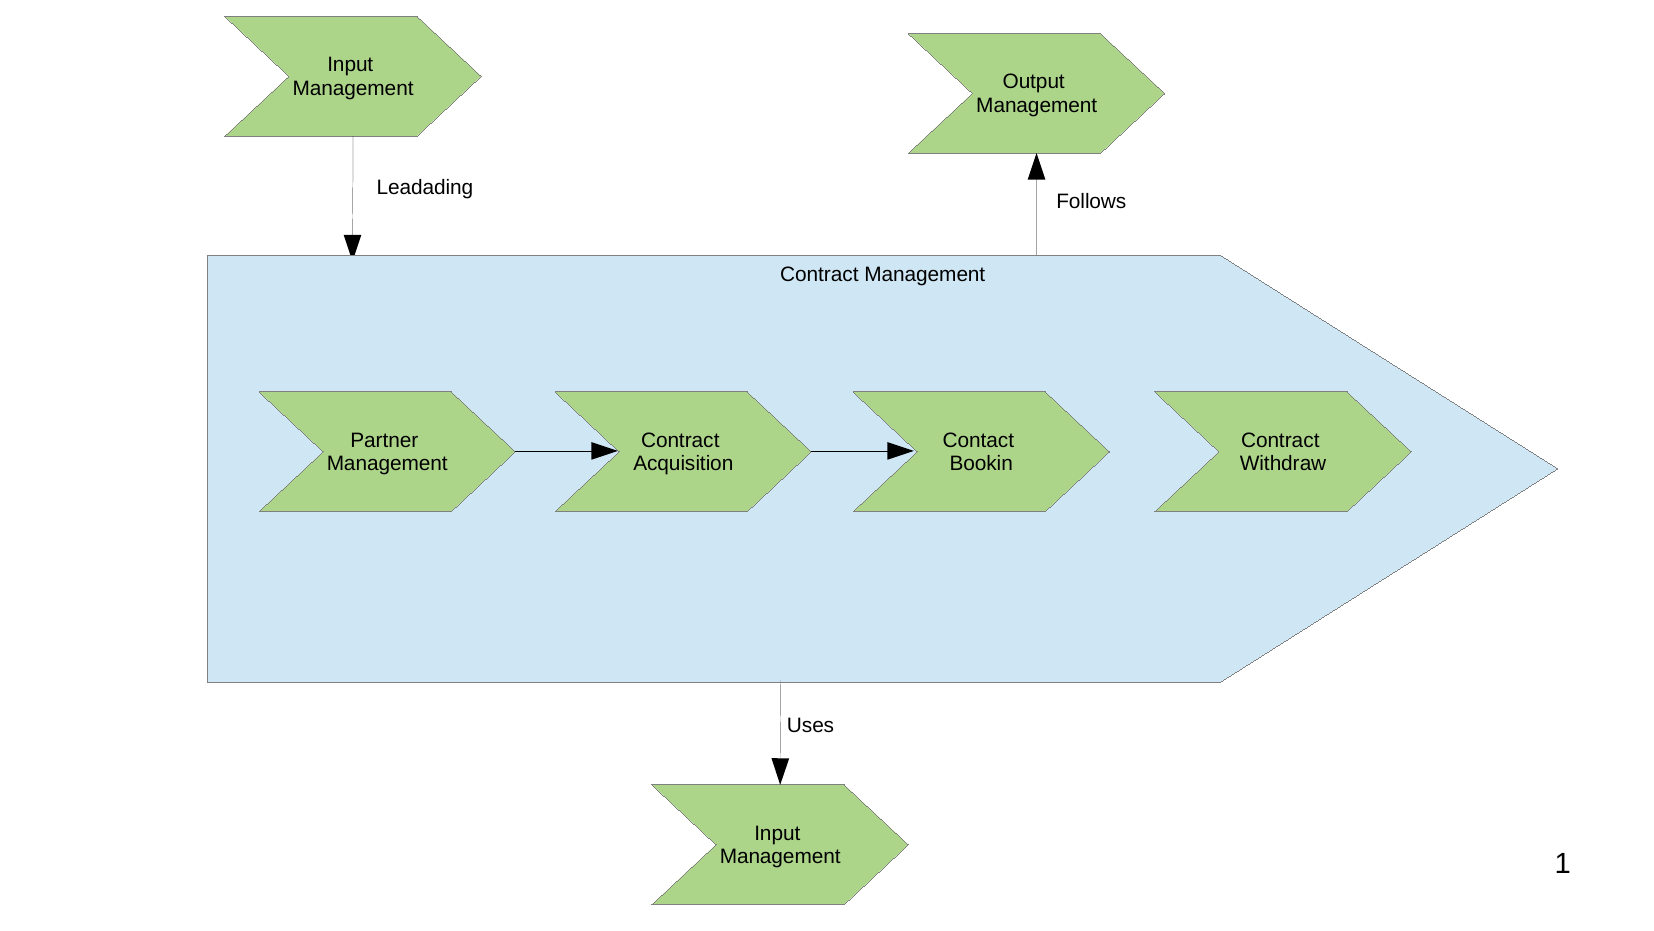

Input
Management
Output
Management
Leadading
Follows
Contract Management
Partner
Management
Contract
Acquisition
Contact
Bookin
Contract
Withdraw
Uses
Input
Management
1